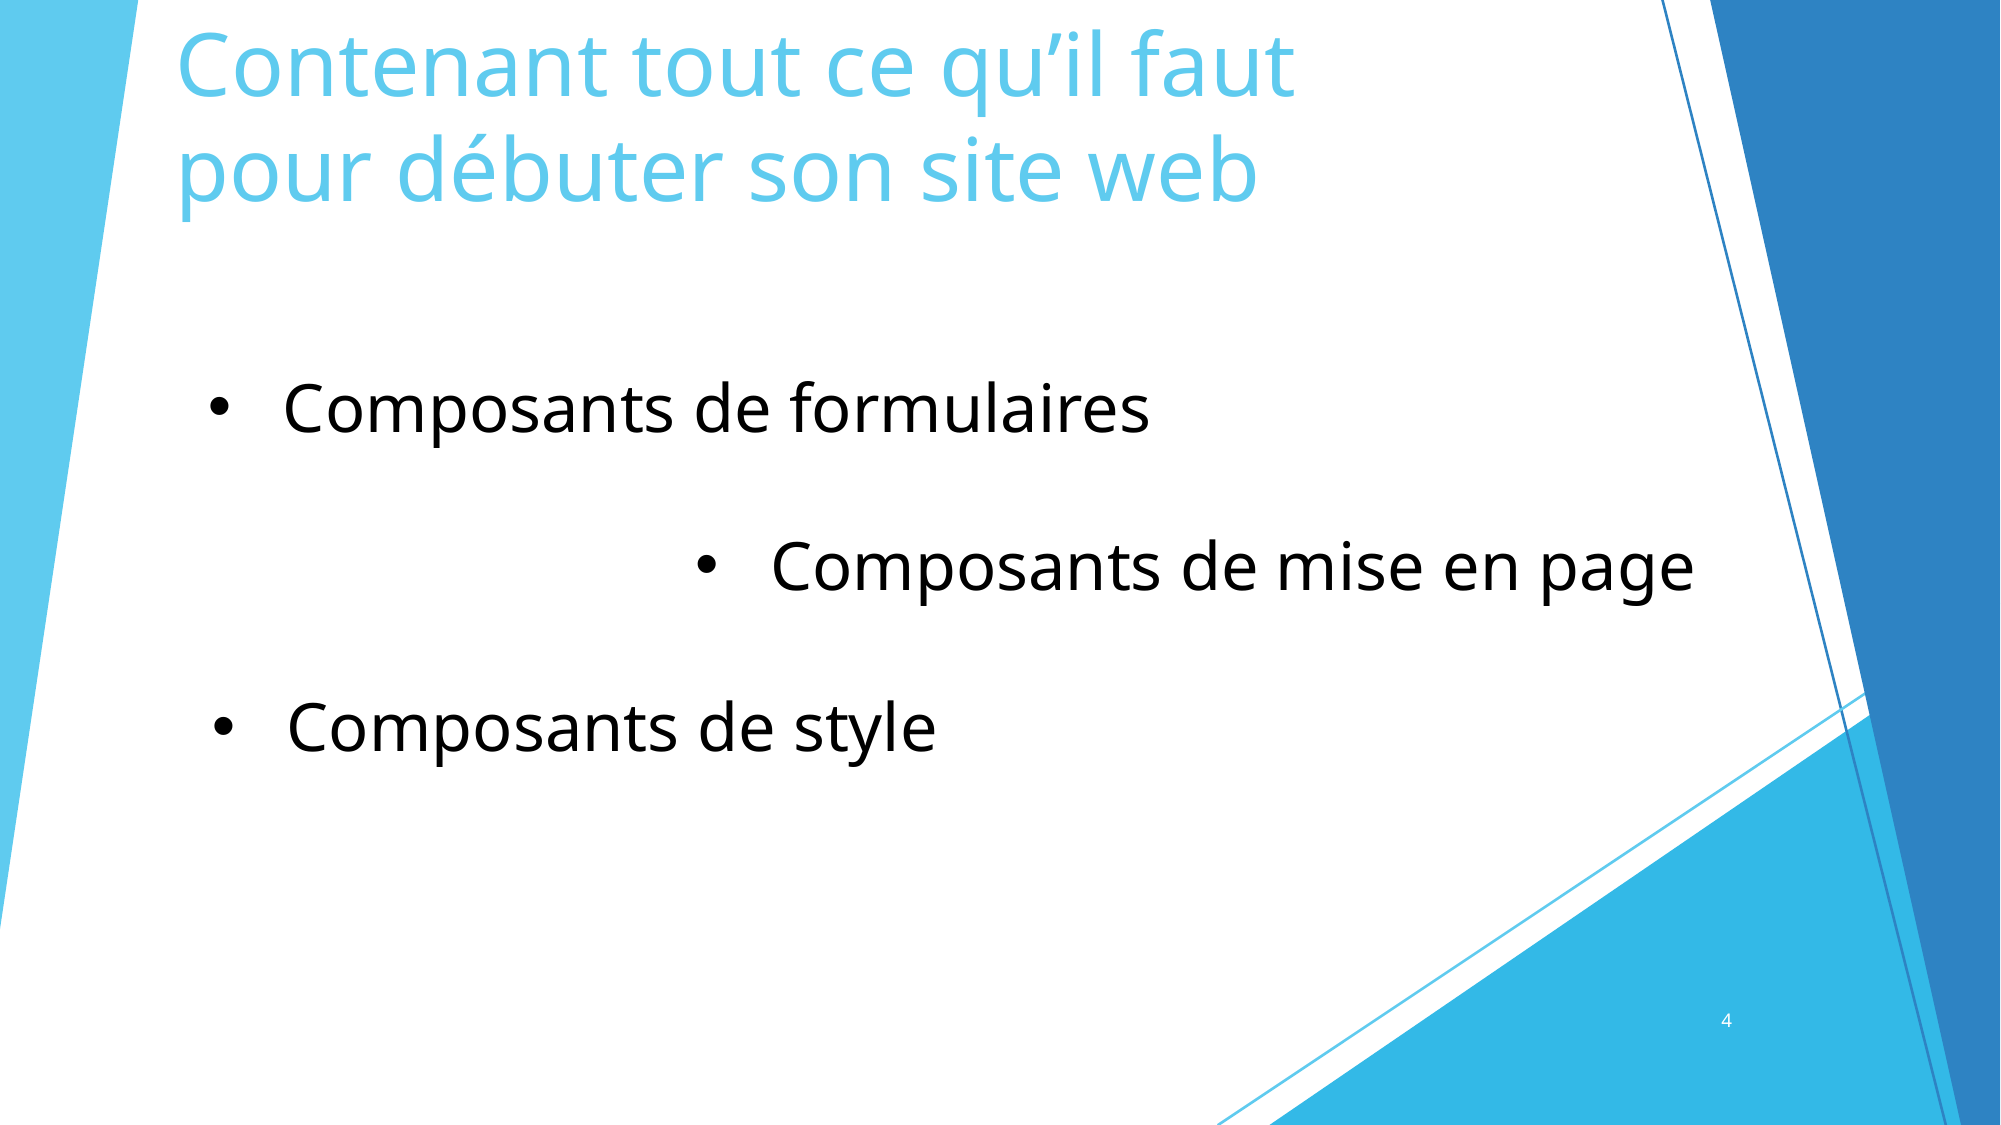

# Contenant tout ce qu’il faut pour débuter son site web
Composants de formulaires
Composants de mise en page
Composants de style